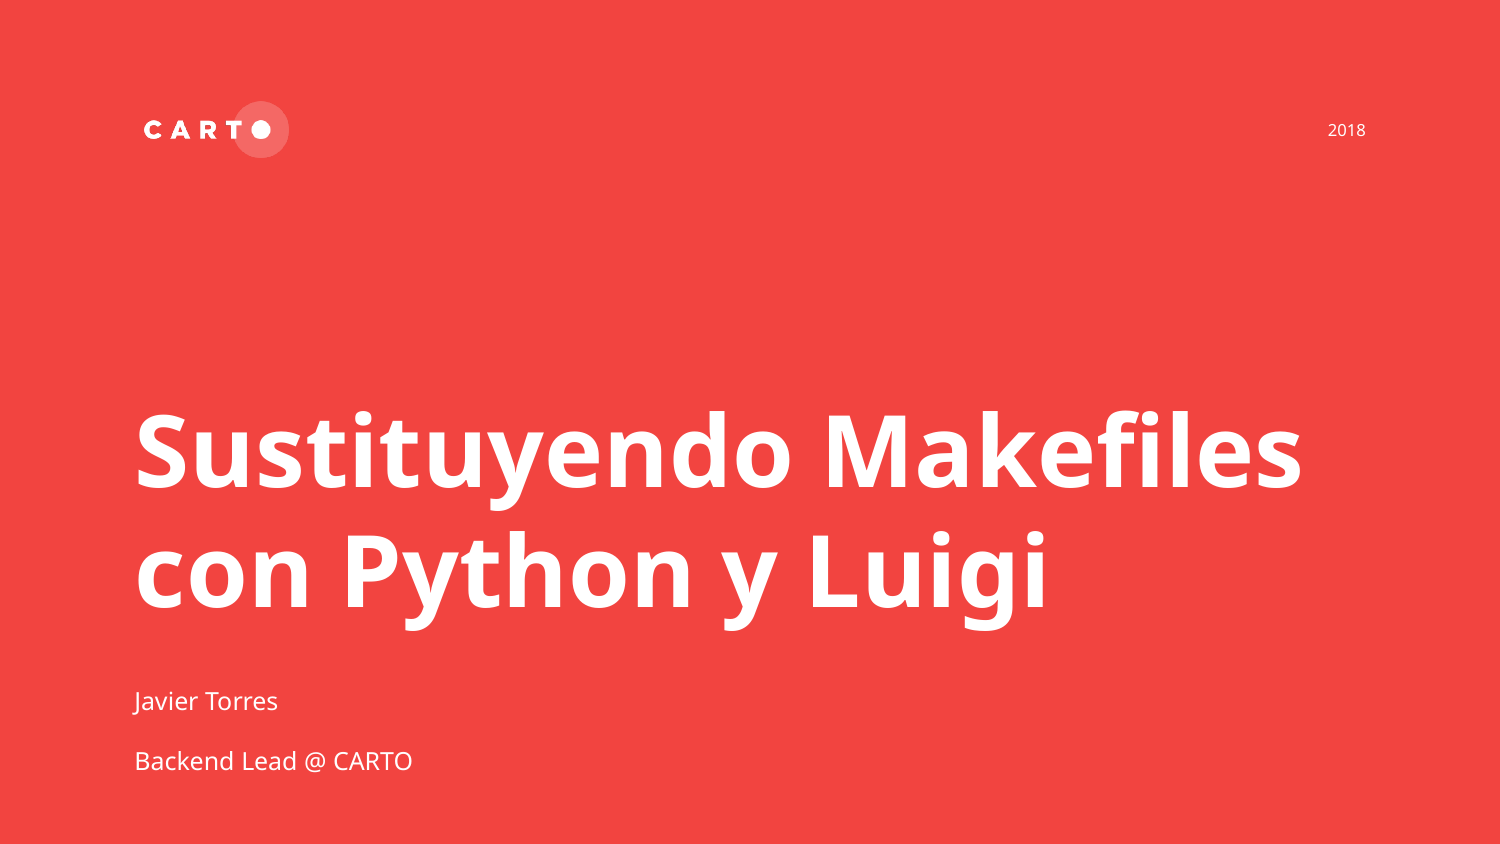

# Sustituyendo Makefiles con Python y Luigi
Javier Torres
Backend Lead @ CARTO